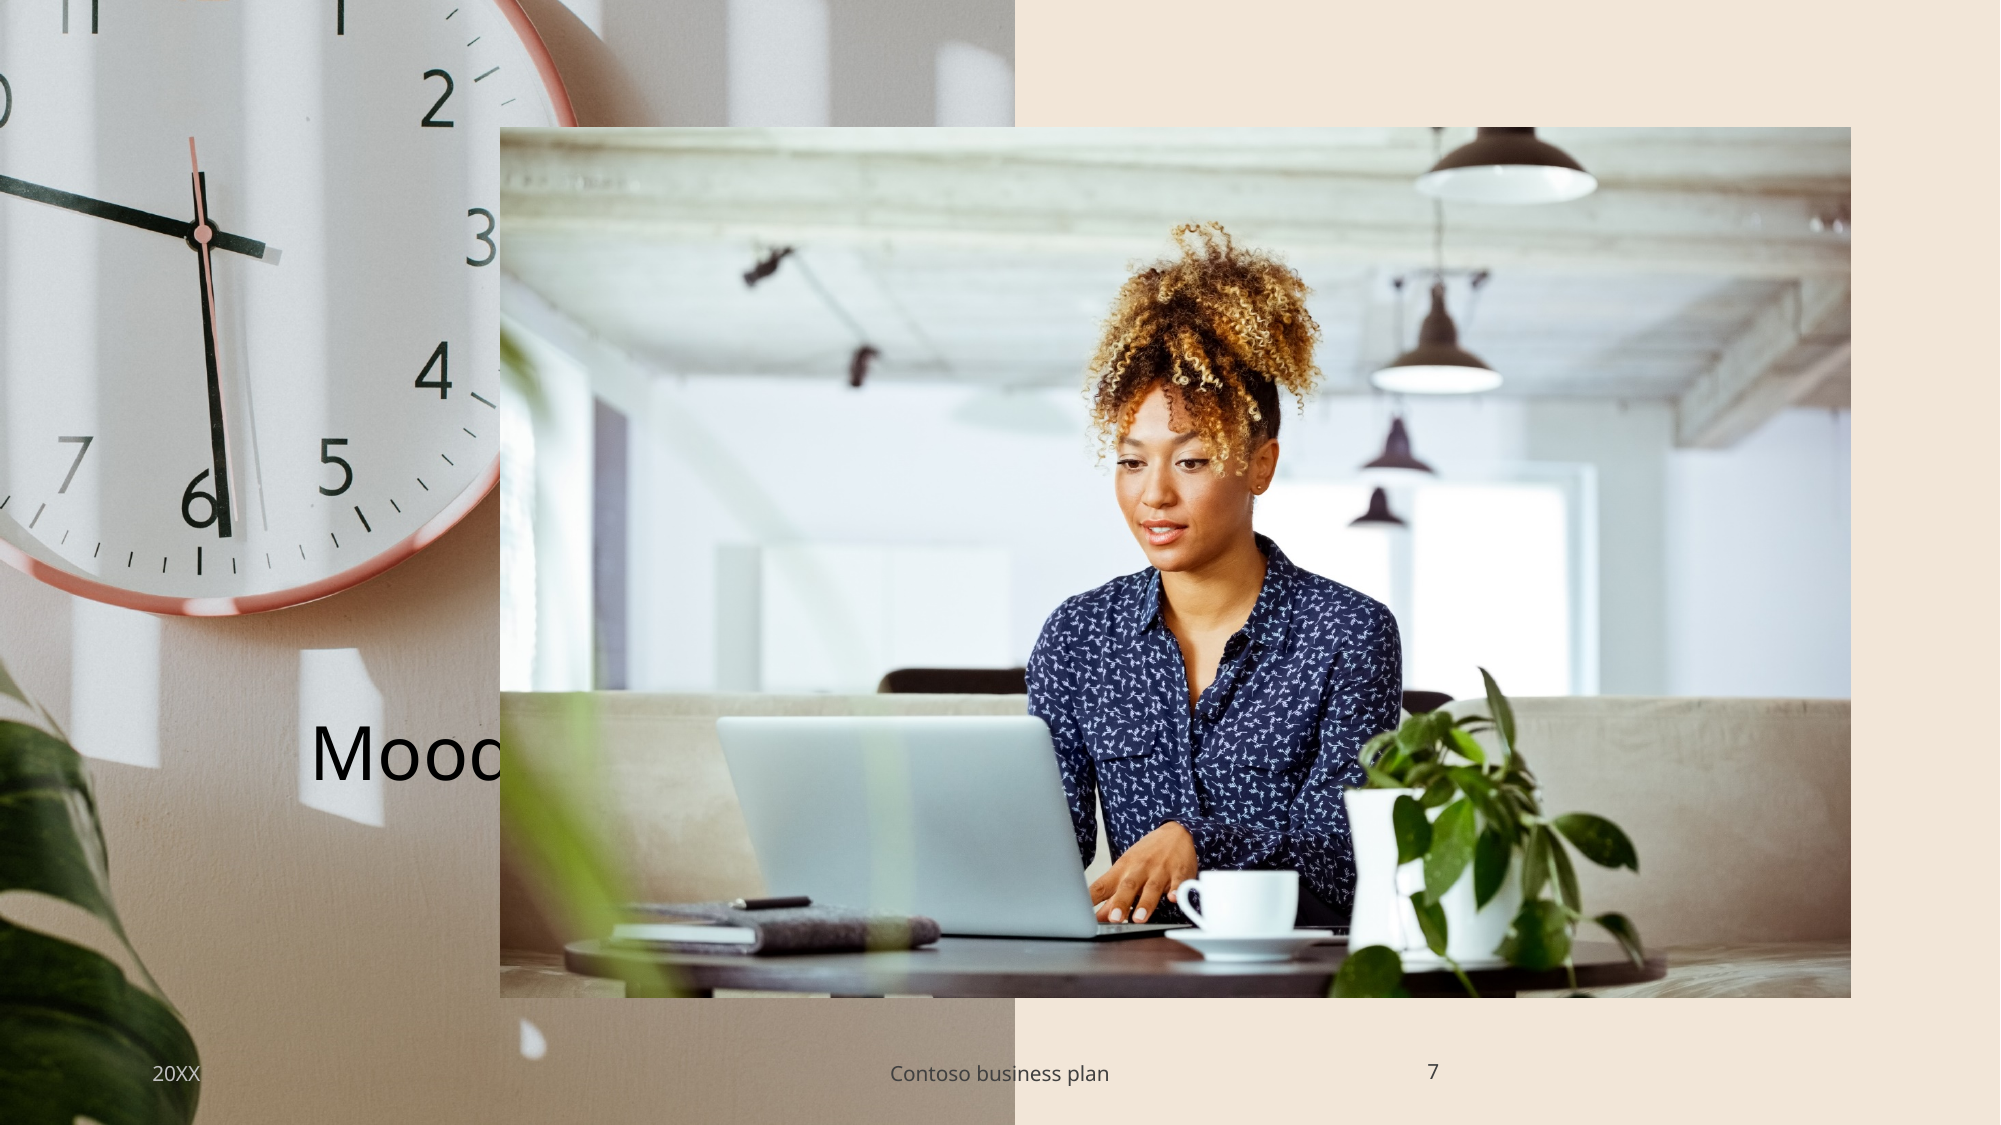

# Moodle Access
20XX
Contoso business plan